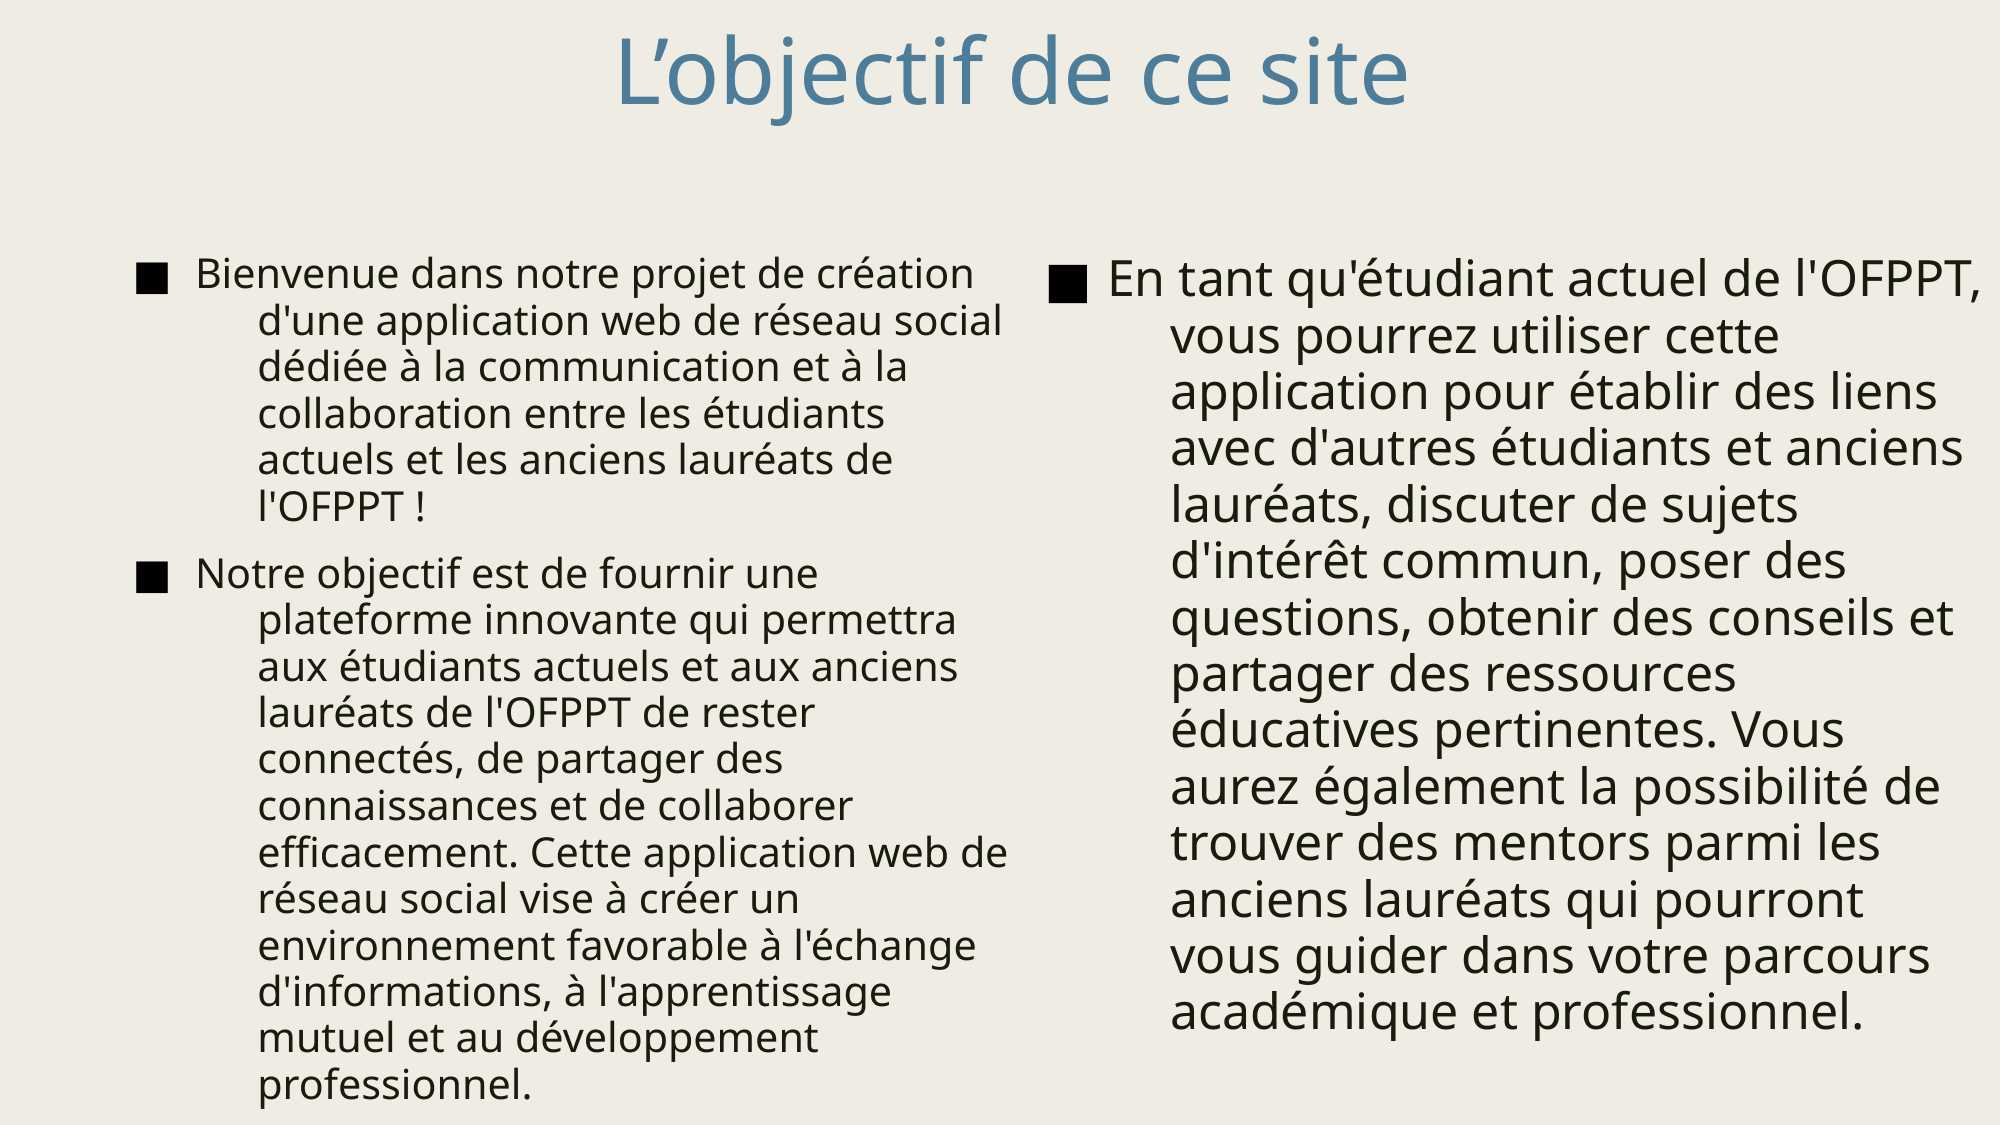

# L’objectif de ce site
Bienvenue dans notre projet de création d'une application web de réseau social dédiée à la communication et à la collaboration entre les étudiants actuels et les anciens lauréats de l'OFPPT !
Notre objectif est de fournir une plateforme innovante qui permettra aux étudiants actuels et aux anciens lauréats de l'OFPPT de rester connectés, de partager des connaissances et de collaborer efficacement. Cette application web de réseau social vise à créer un environnement favorable à l'échange d'informations, à l'apprentissage mutuel et au développement professionnel.
En tant qu'étudiant actuel de l'OFPPT, vous pourrez utiliser cette application pour établir des liens avec d'autres étudiants et anciens lauréats, discuter de sujets d'intérêt commun, poser des questions, obtenir des conseils et partager des ressources éducatives pertinentes. Vous aurez également la possibilité de trouver des mentors parmi les anciens lauréats qui pourront vous guider dans votre parcours académique et professionnel.